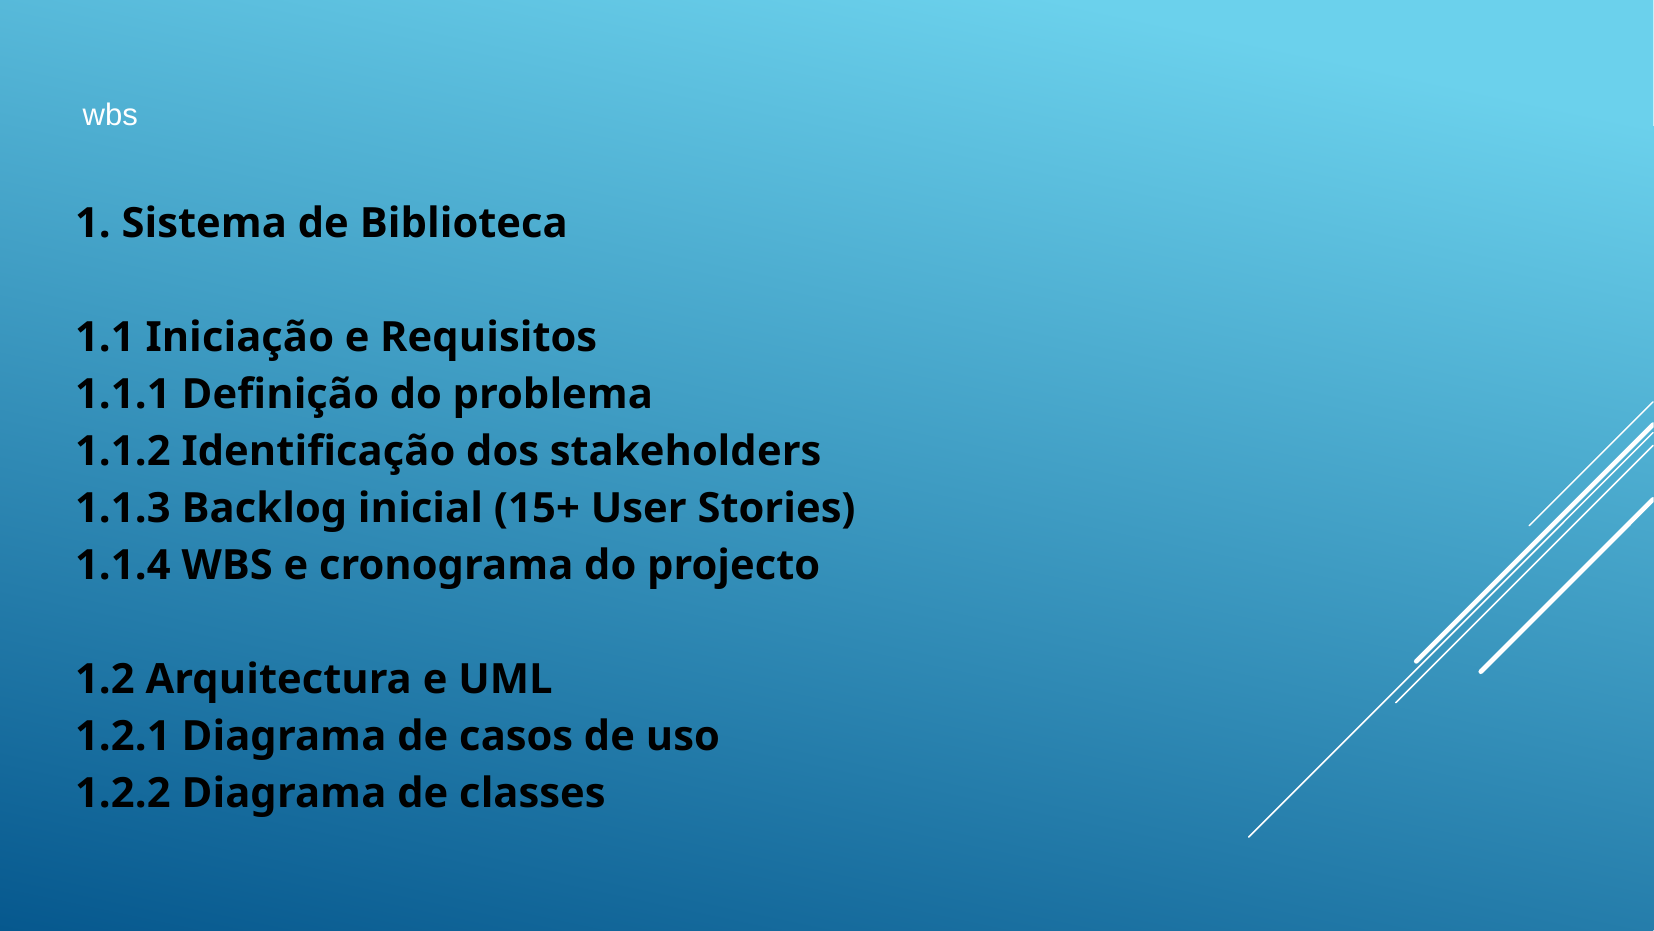

# wbs
1. Sistema de Biblioteca
1.1 Iniciação e Requisitos
1.1.1 Definição do problema
1.1.2 Identificação dos stakeholders
1.1.3 Backlog inicial (15+ User Stories)
1.1.4 WBS e cronograma do projecto
1.2 Arquitectura e UML
1.2.1 Diagrama de casos de uso
1.2.2 Diagrama de classes